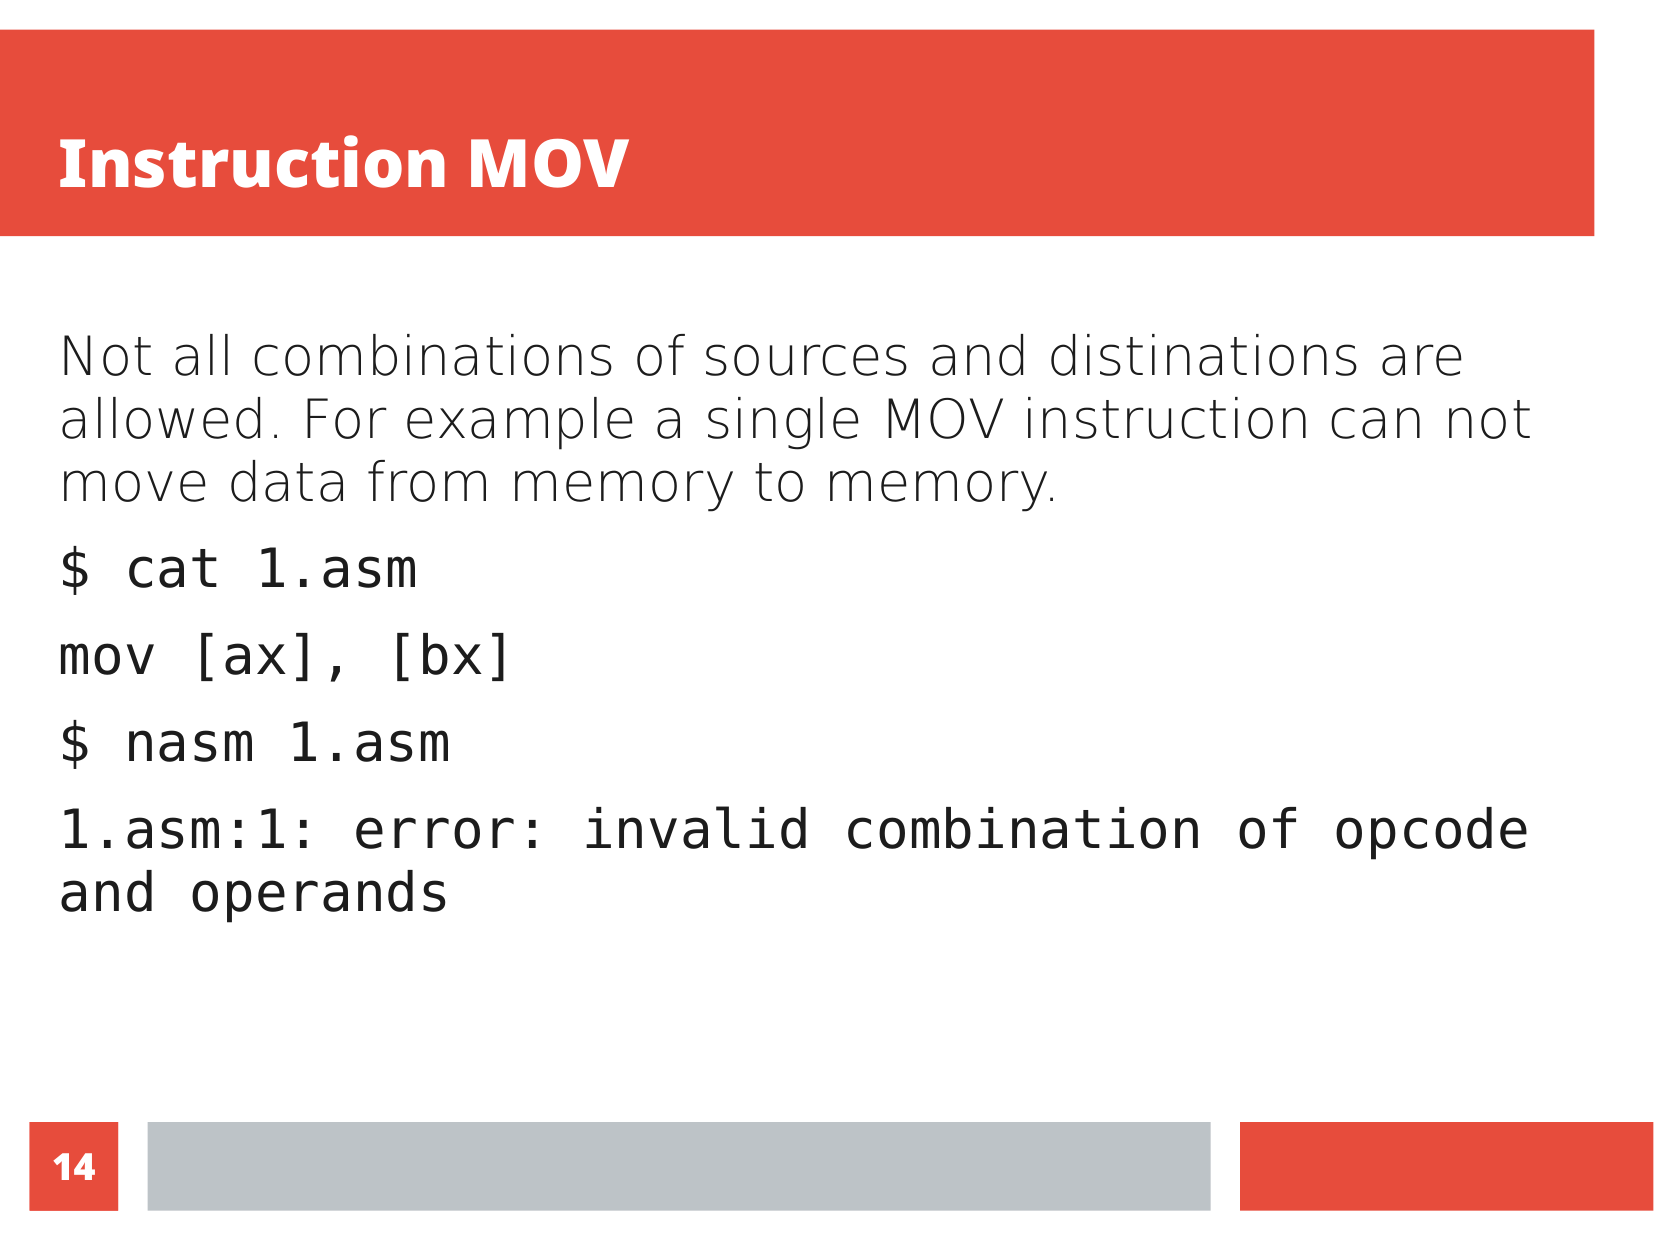

# Instruction MOV
Not all combinations of sources and distinations are allowed. For example a single MOV instruction can not move data from memory to memory.
$ cat 1.asm
mov [ax], [bx]
$ nasm 1.asm
1.asm:1: error: invalid combination of opcode and operands
14